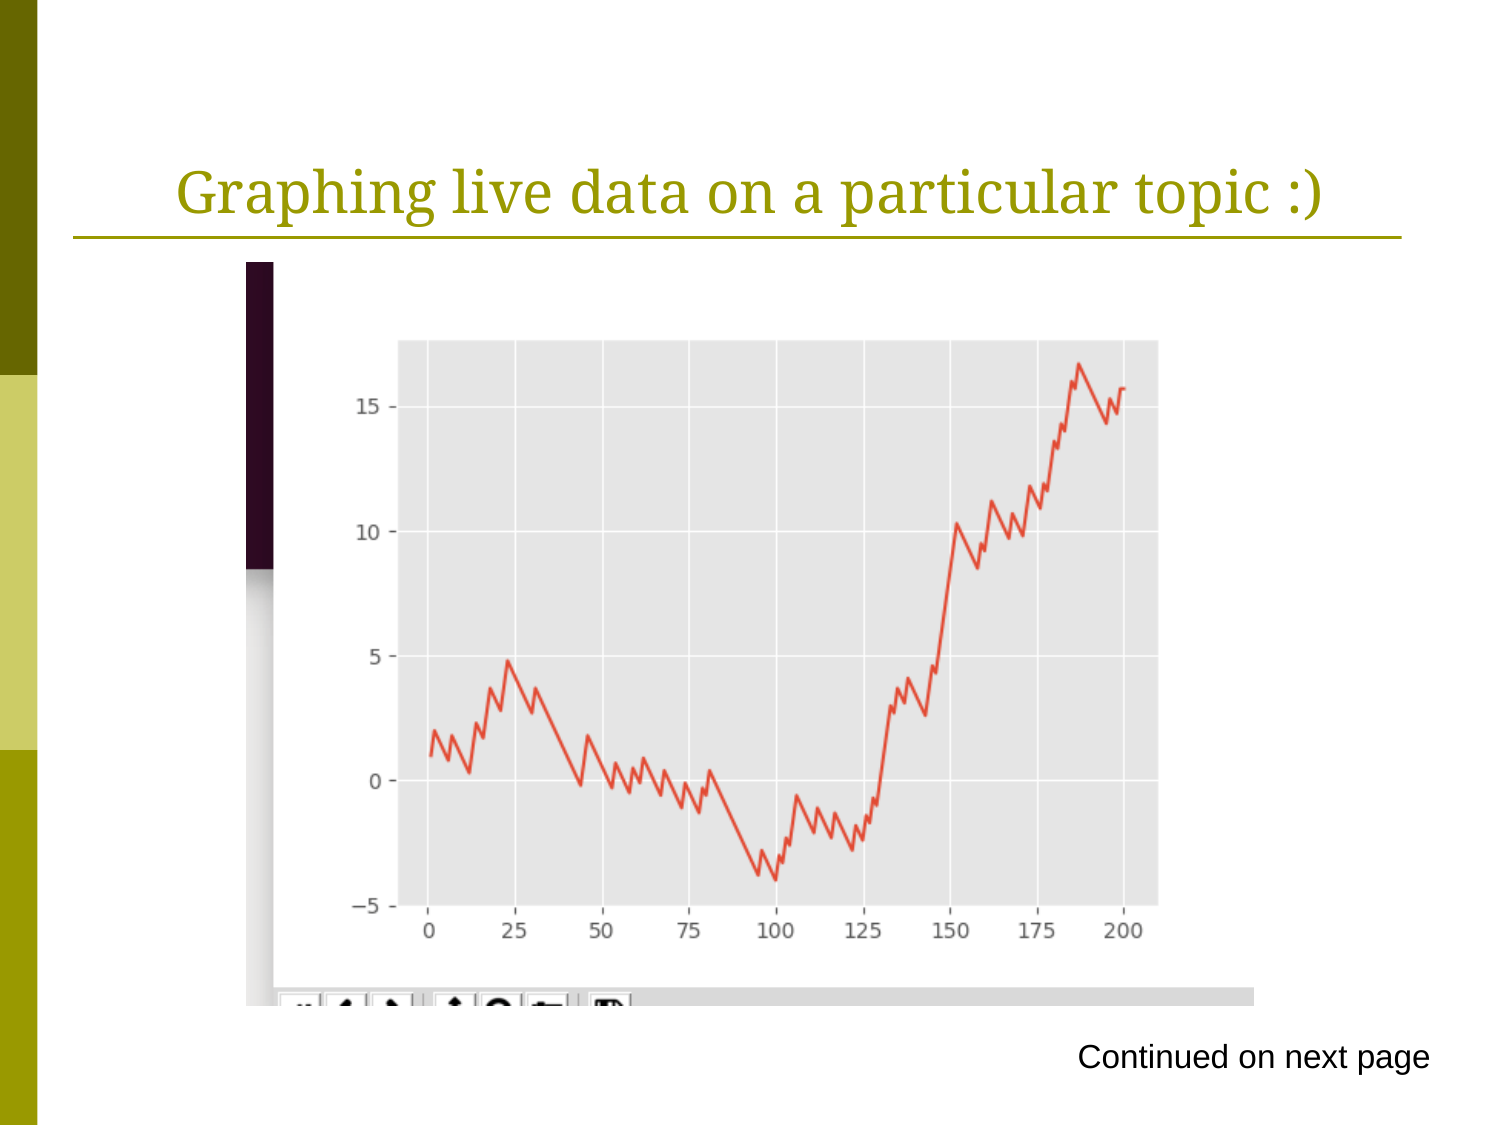

# Graphing live data on a particular topic :)
Continued on next page